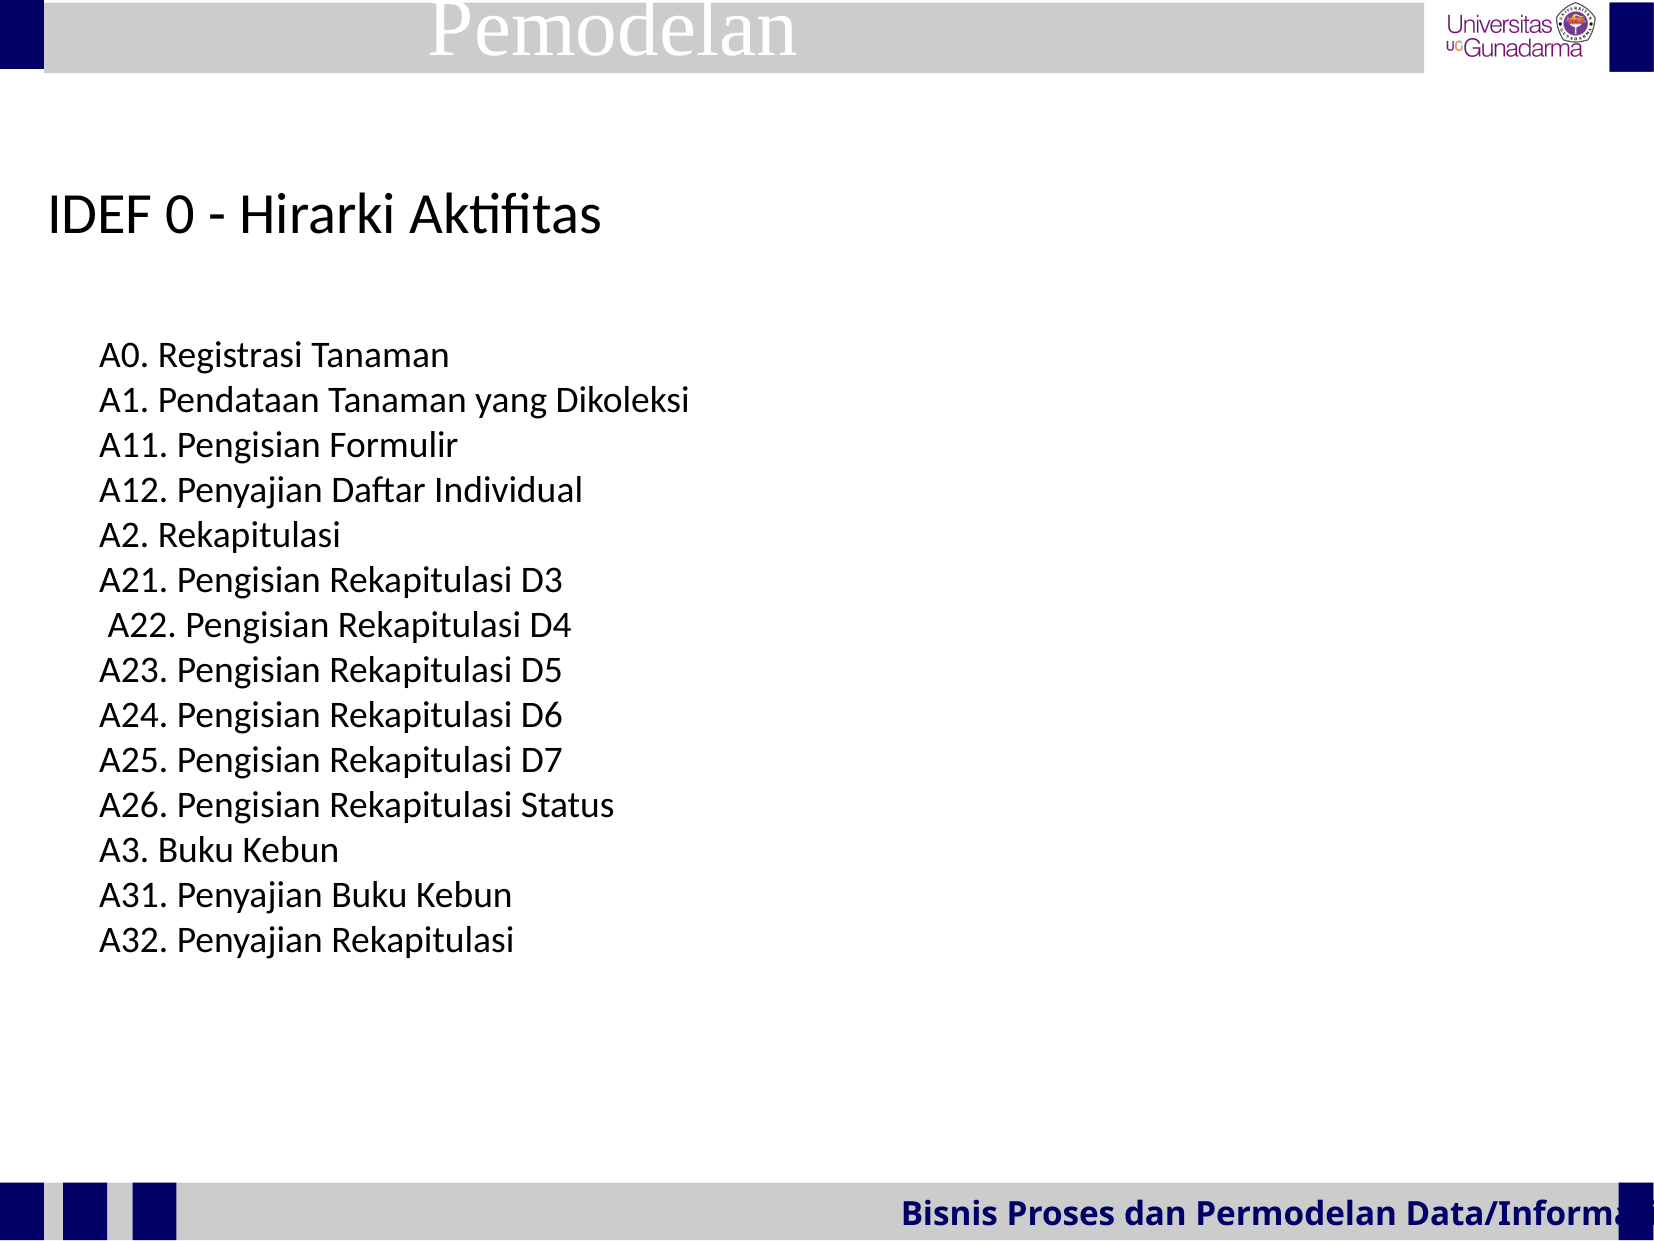

Pemodelan
IDEF 0 - Hirarki Aktifitas
A0. Registrasi Tanaman
A1. Pendataan Tanaman yang Dikoleksi
A11. Pengisian Formulir
A12. Penyajian Daftar Individual
A2. Rekapitulasi
A21. Pengisian Rekapitulasi D3
 A22. Pengisian Rekapitulasi D4
A23. Pengisian Rekapitulasi D5
A24. Pengisian Rekapitulasi D6
A25. Pengisian Rekapitulasi D7
A26. Pengisian Rekapitulasi Status
A3. Buku Kebun
A31. Penyajian Buku Kebun
A32. Penyajian Rekapitulasi